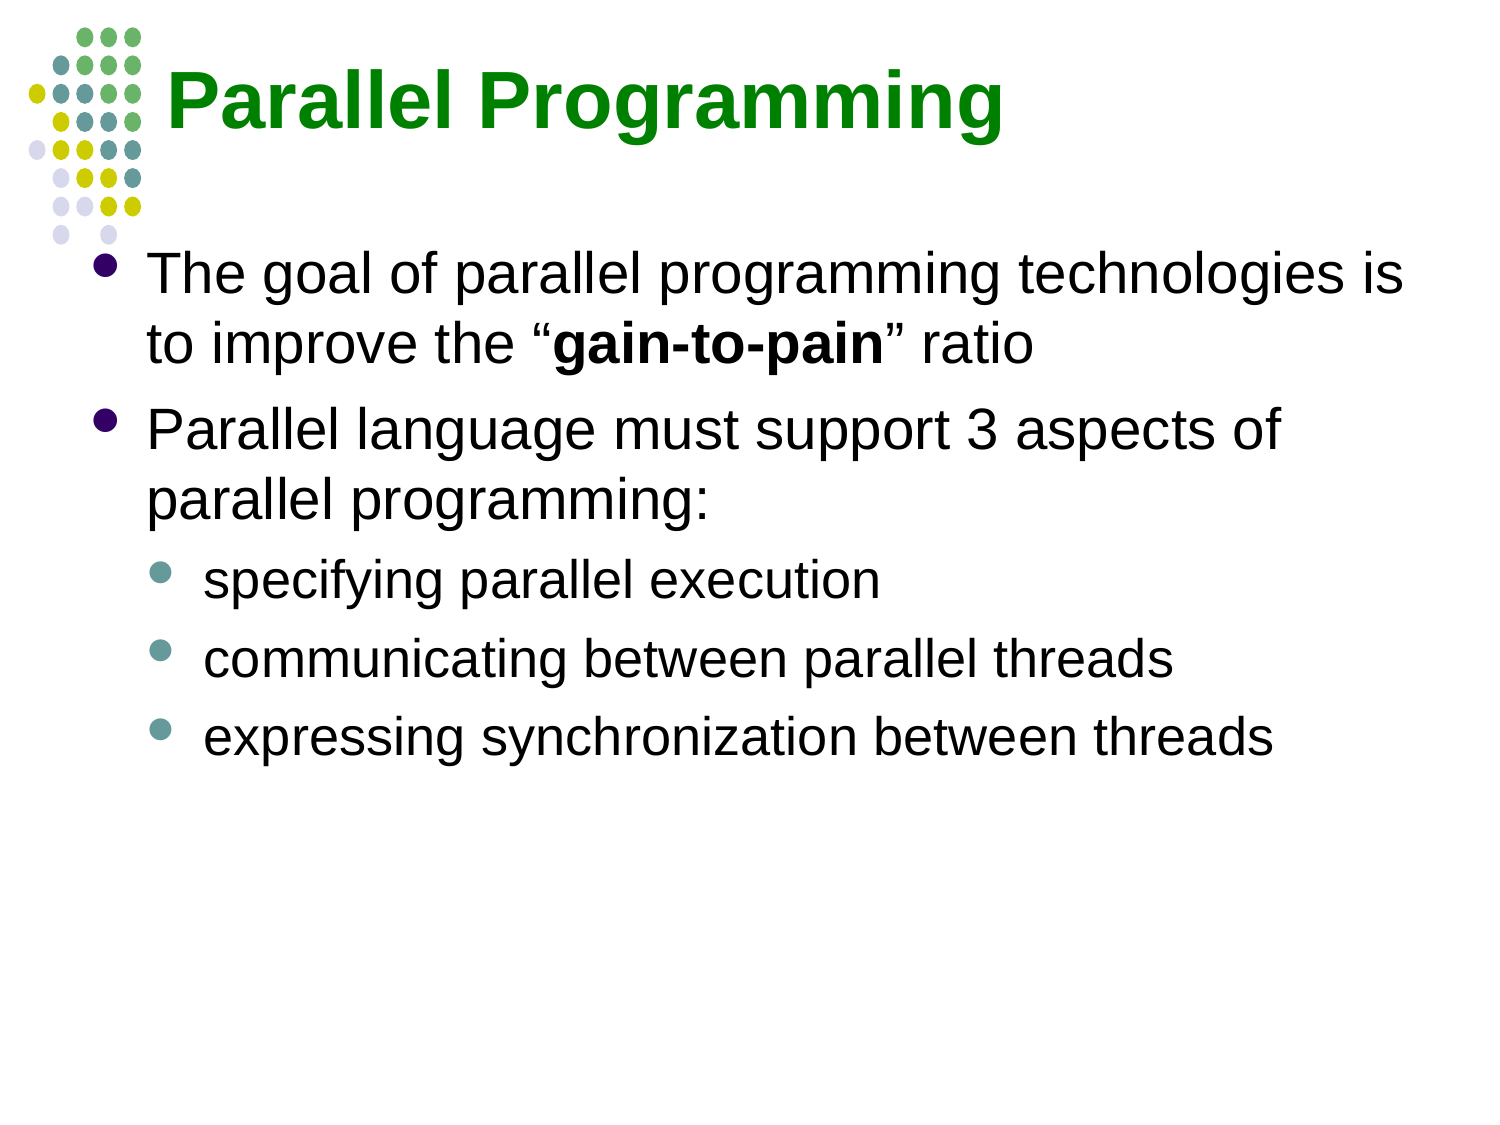

# Parallel Programming
The goal of parallel programming technologies is to improve the “gain-to-pain” ratio
Parallel language must support 3 aspects of parallel programming:
specifying parallel execution
communicating between parallel threads
expressing synchronization between threads